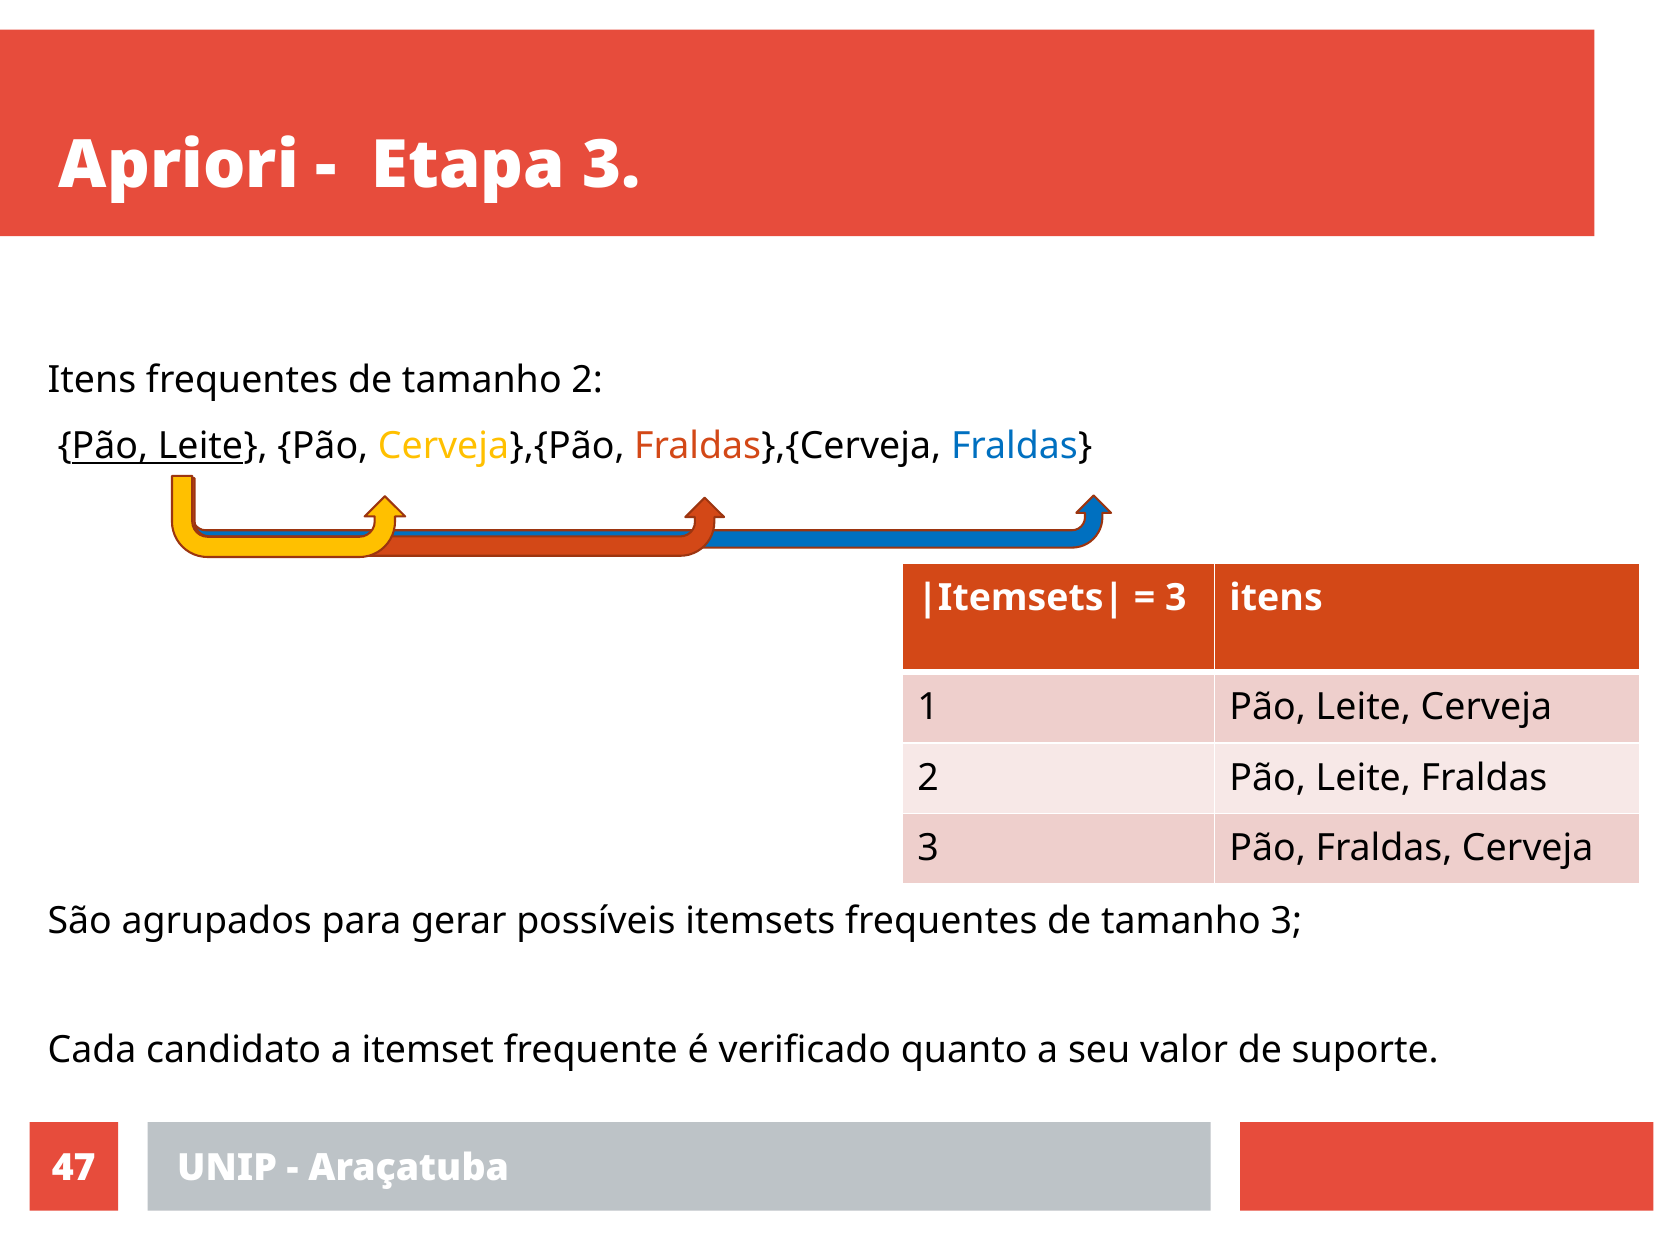

# Apriori - Etapa 3.
Itens frequentes de tamanho 2:
 {Pão, Leite}, {Pão, Cerveja},{Pão, Fraldas},{Cerveja, Fraldas}
São agrupados para gerar possíveis itemsets frequentes de tamanho 3;
Cada candidato a itemset frequente é verificado quanto a seu valor de suporte.
| |Itemsets| = 3 | itens |
| --- | --- |
| 1 | Pão, Leite, Cerveja |
| 2 | Pão, Leite, Fraldas |
| 3 | Pão, Fraldas, Cerveja |
47
UNIP - Araçatuba